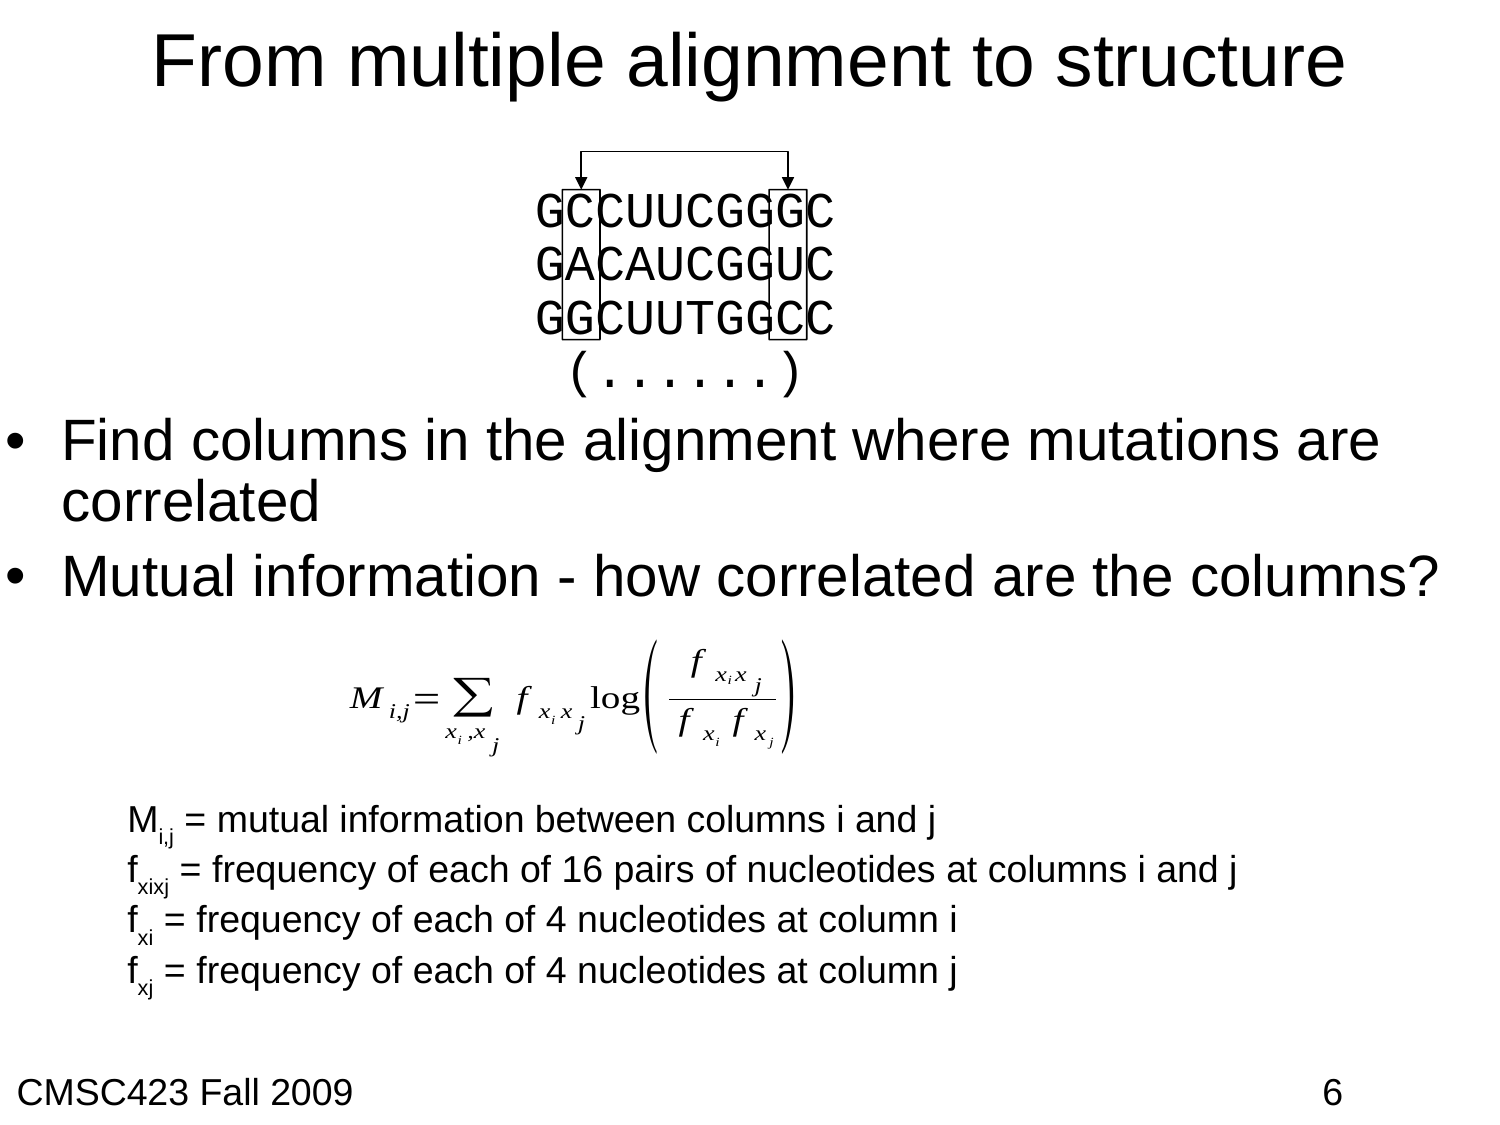

# From multiple alignment to structure
GCCUUCGGGC
GACAUCGGUC
GGCUUTGGCC
 (......)‏
Find columns in the alignment where mutations are correlated
Mutual information - how correlated are the columns?
Mi,j = mutual information between columns i and j
fxixj = frequency of each of 16 pairs of nucleotides at columns i and j
fxi = frequency of each of 4 nucleotides at column i
fxj = frequency of each of 4 nucleotides at column j
CMSC423 Fall 2009
6